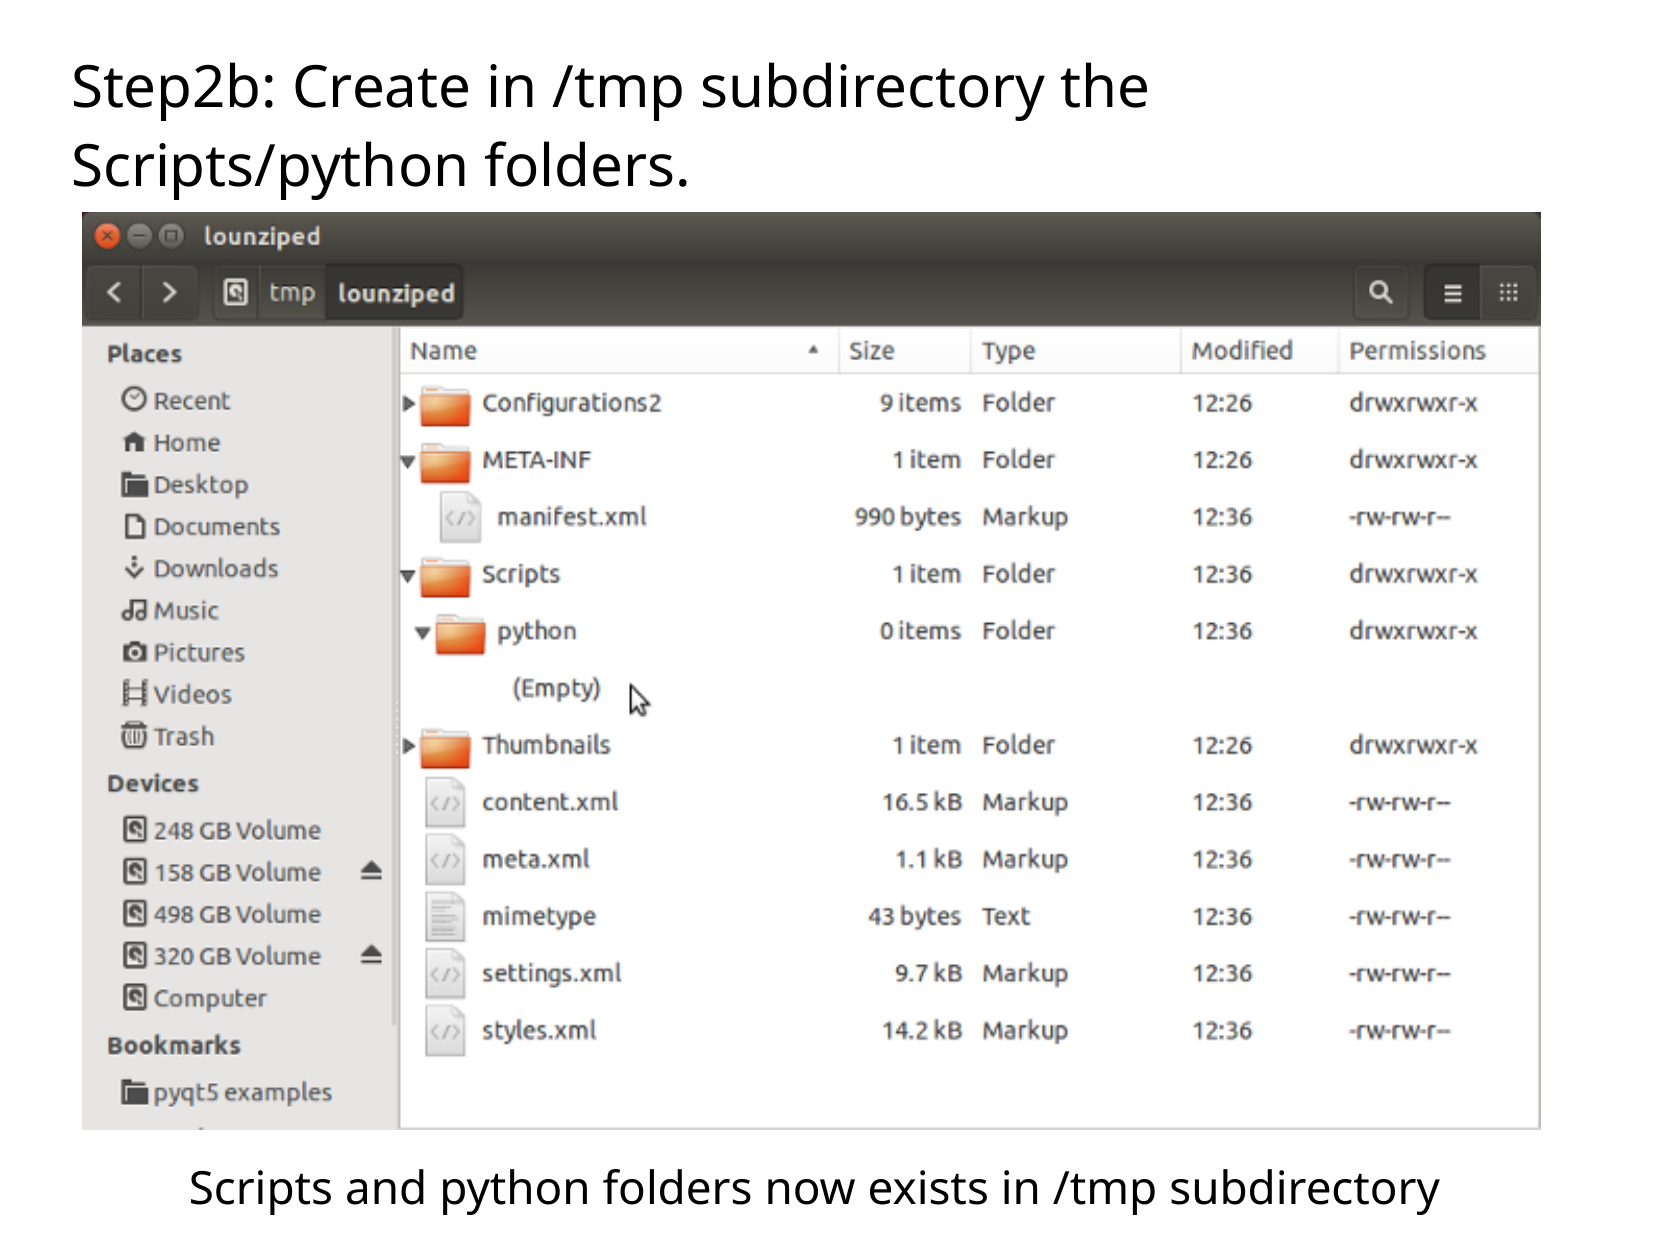

# Step2b: Create in /tmp subdirectory the Scripts/python folders.
Scripts and python folders now exists in /tmp subdirectory